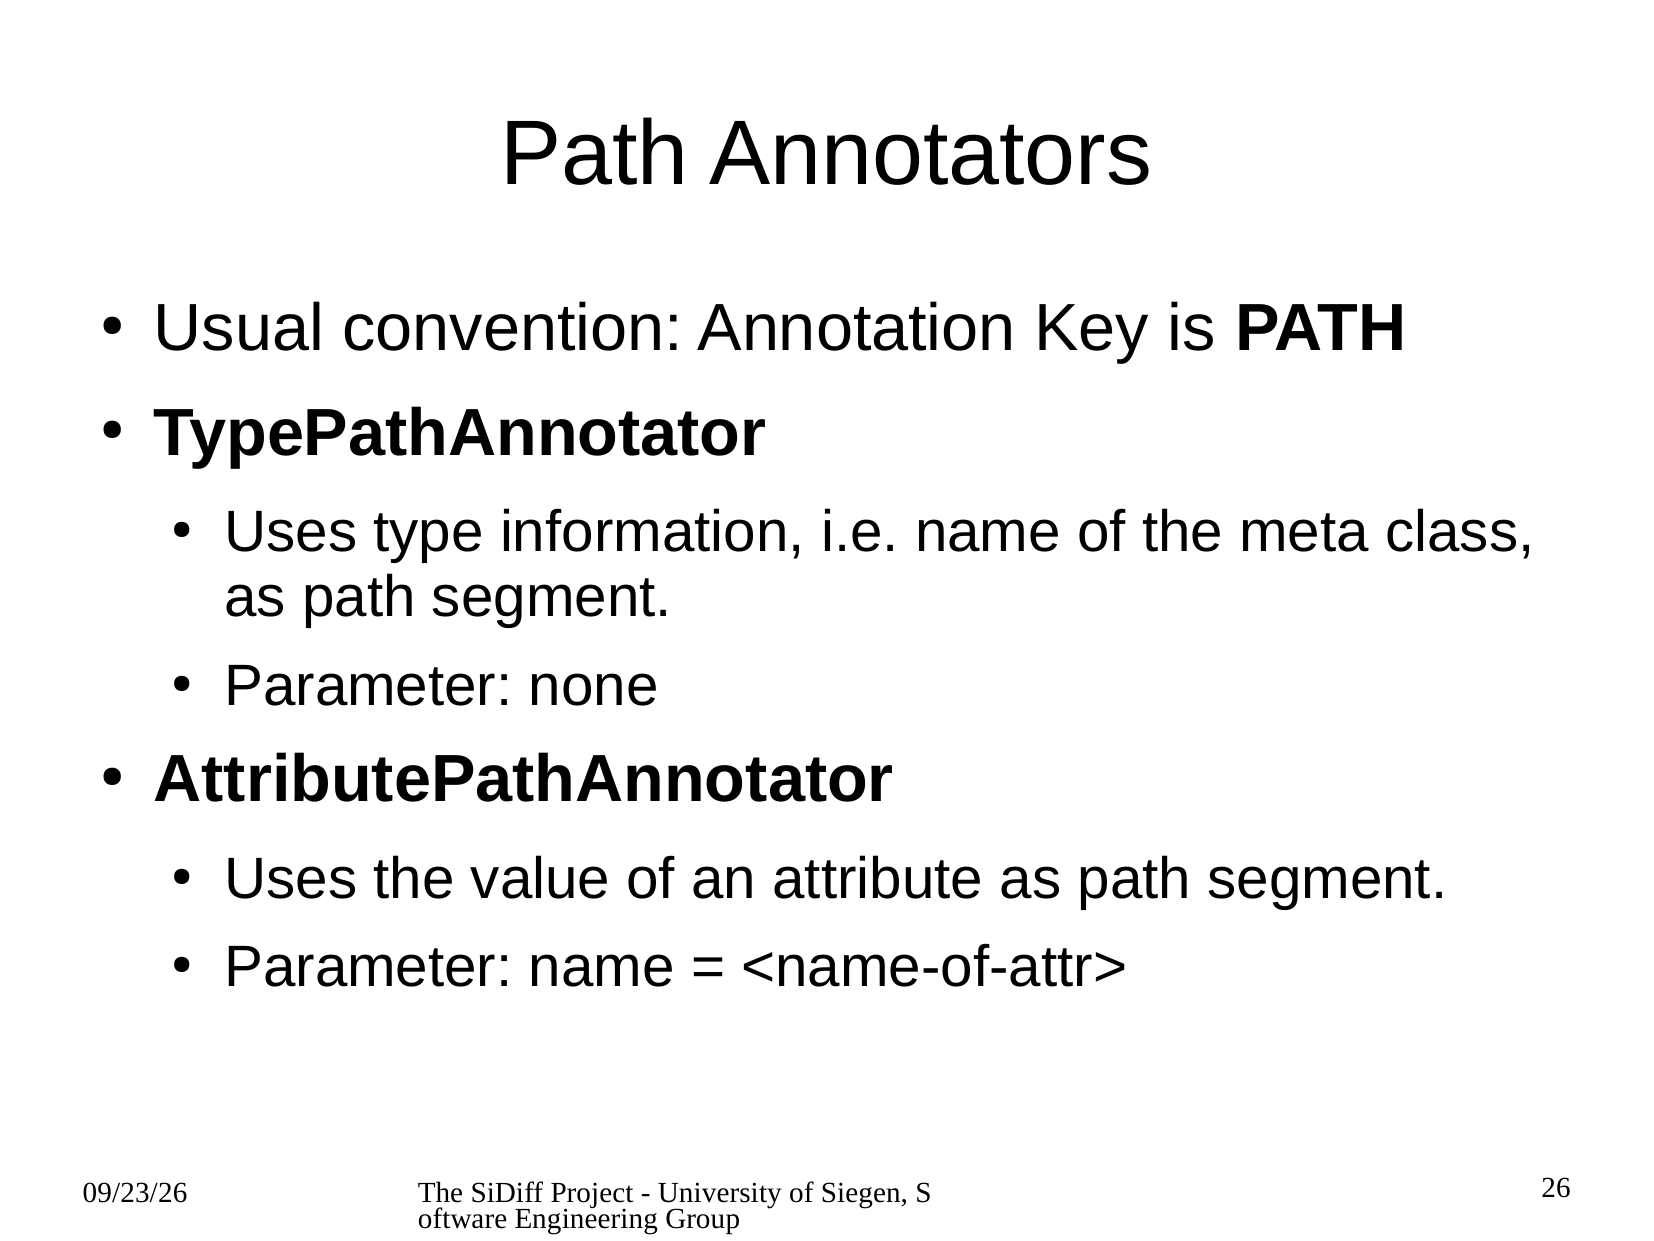

# Path Annotators
Usual convention: Annotation Key is PATH
TypePathAnnotator
Uses type information, i.e. name of the meta class, as path segment.
Parameter: none
AttributePathAnnotator
Uses the value of an attribute as path segment.
Parameter: name = <name-of-attr>
26
The SiDiff Project - University of Siegen, Software Engineering Group